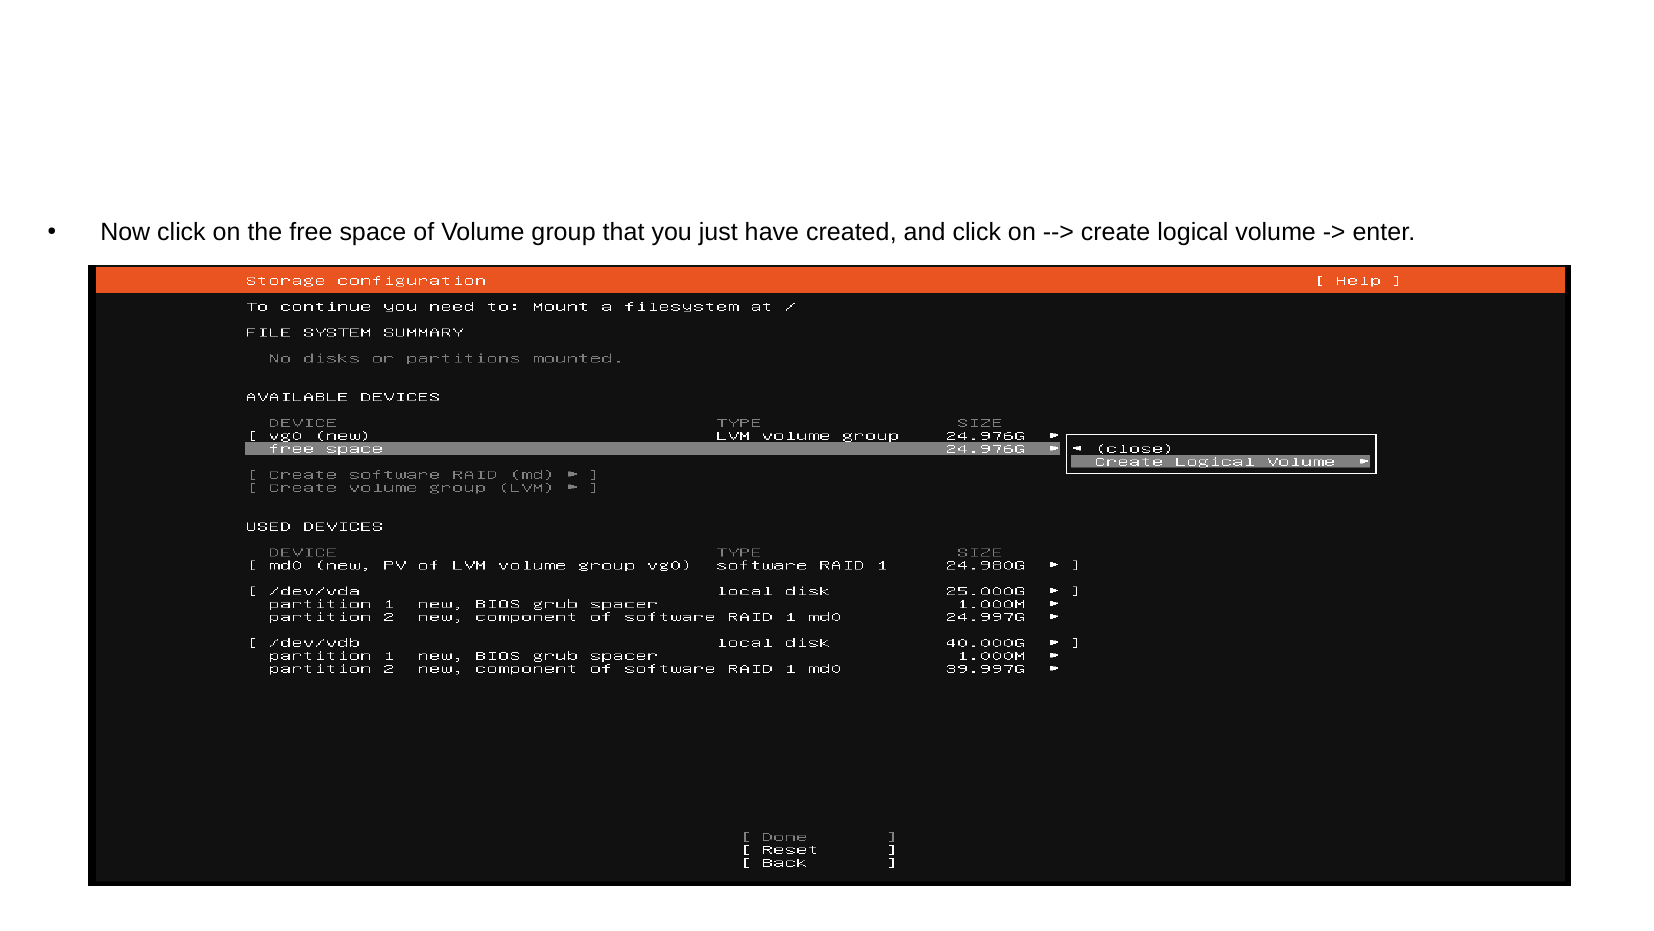

#
Now click on the free space of Volume group that you just have created, and click on --> create logical volume -> enter.